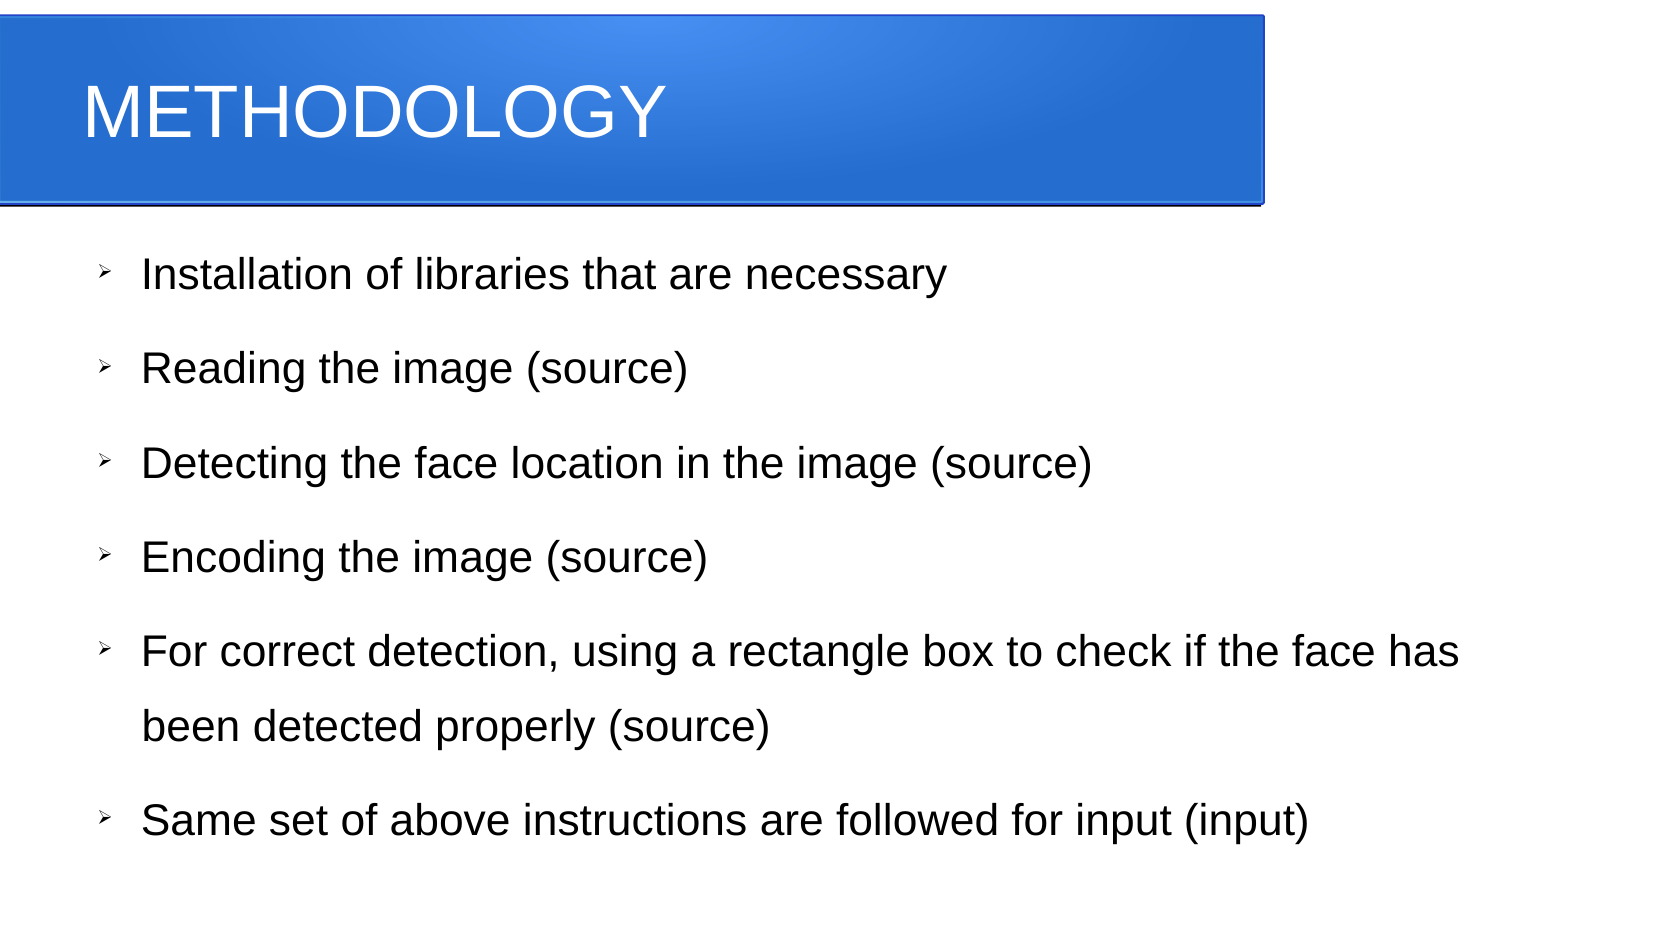

# METHODOLOGY
Installation of libraries that are necessary
Reading the image (source)
Detecting the face location in the image (source)
Encoding the image (source)
For correct detection, using a rectangle box to check if the face has been detected properly (source)
Same set of above instructions are followed for input (input)